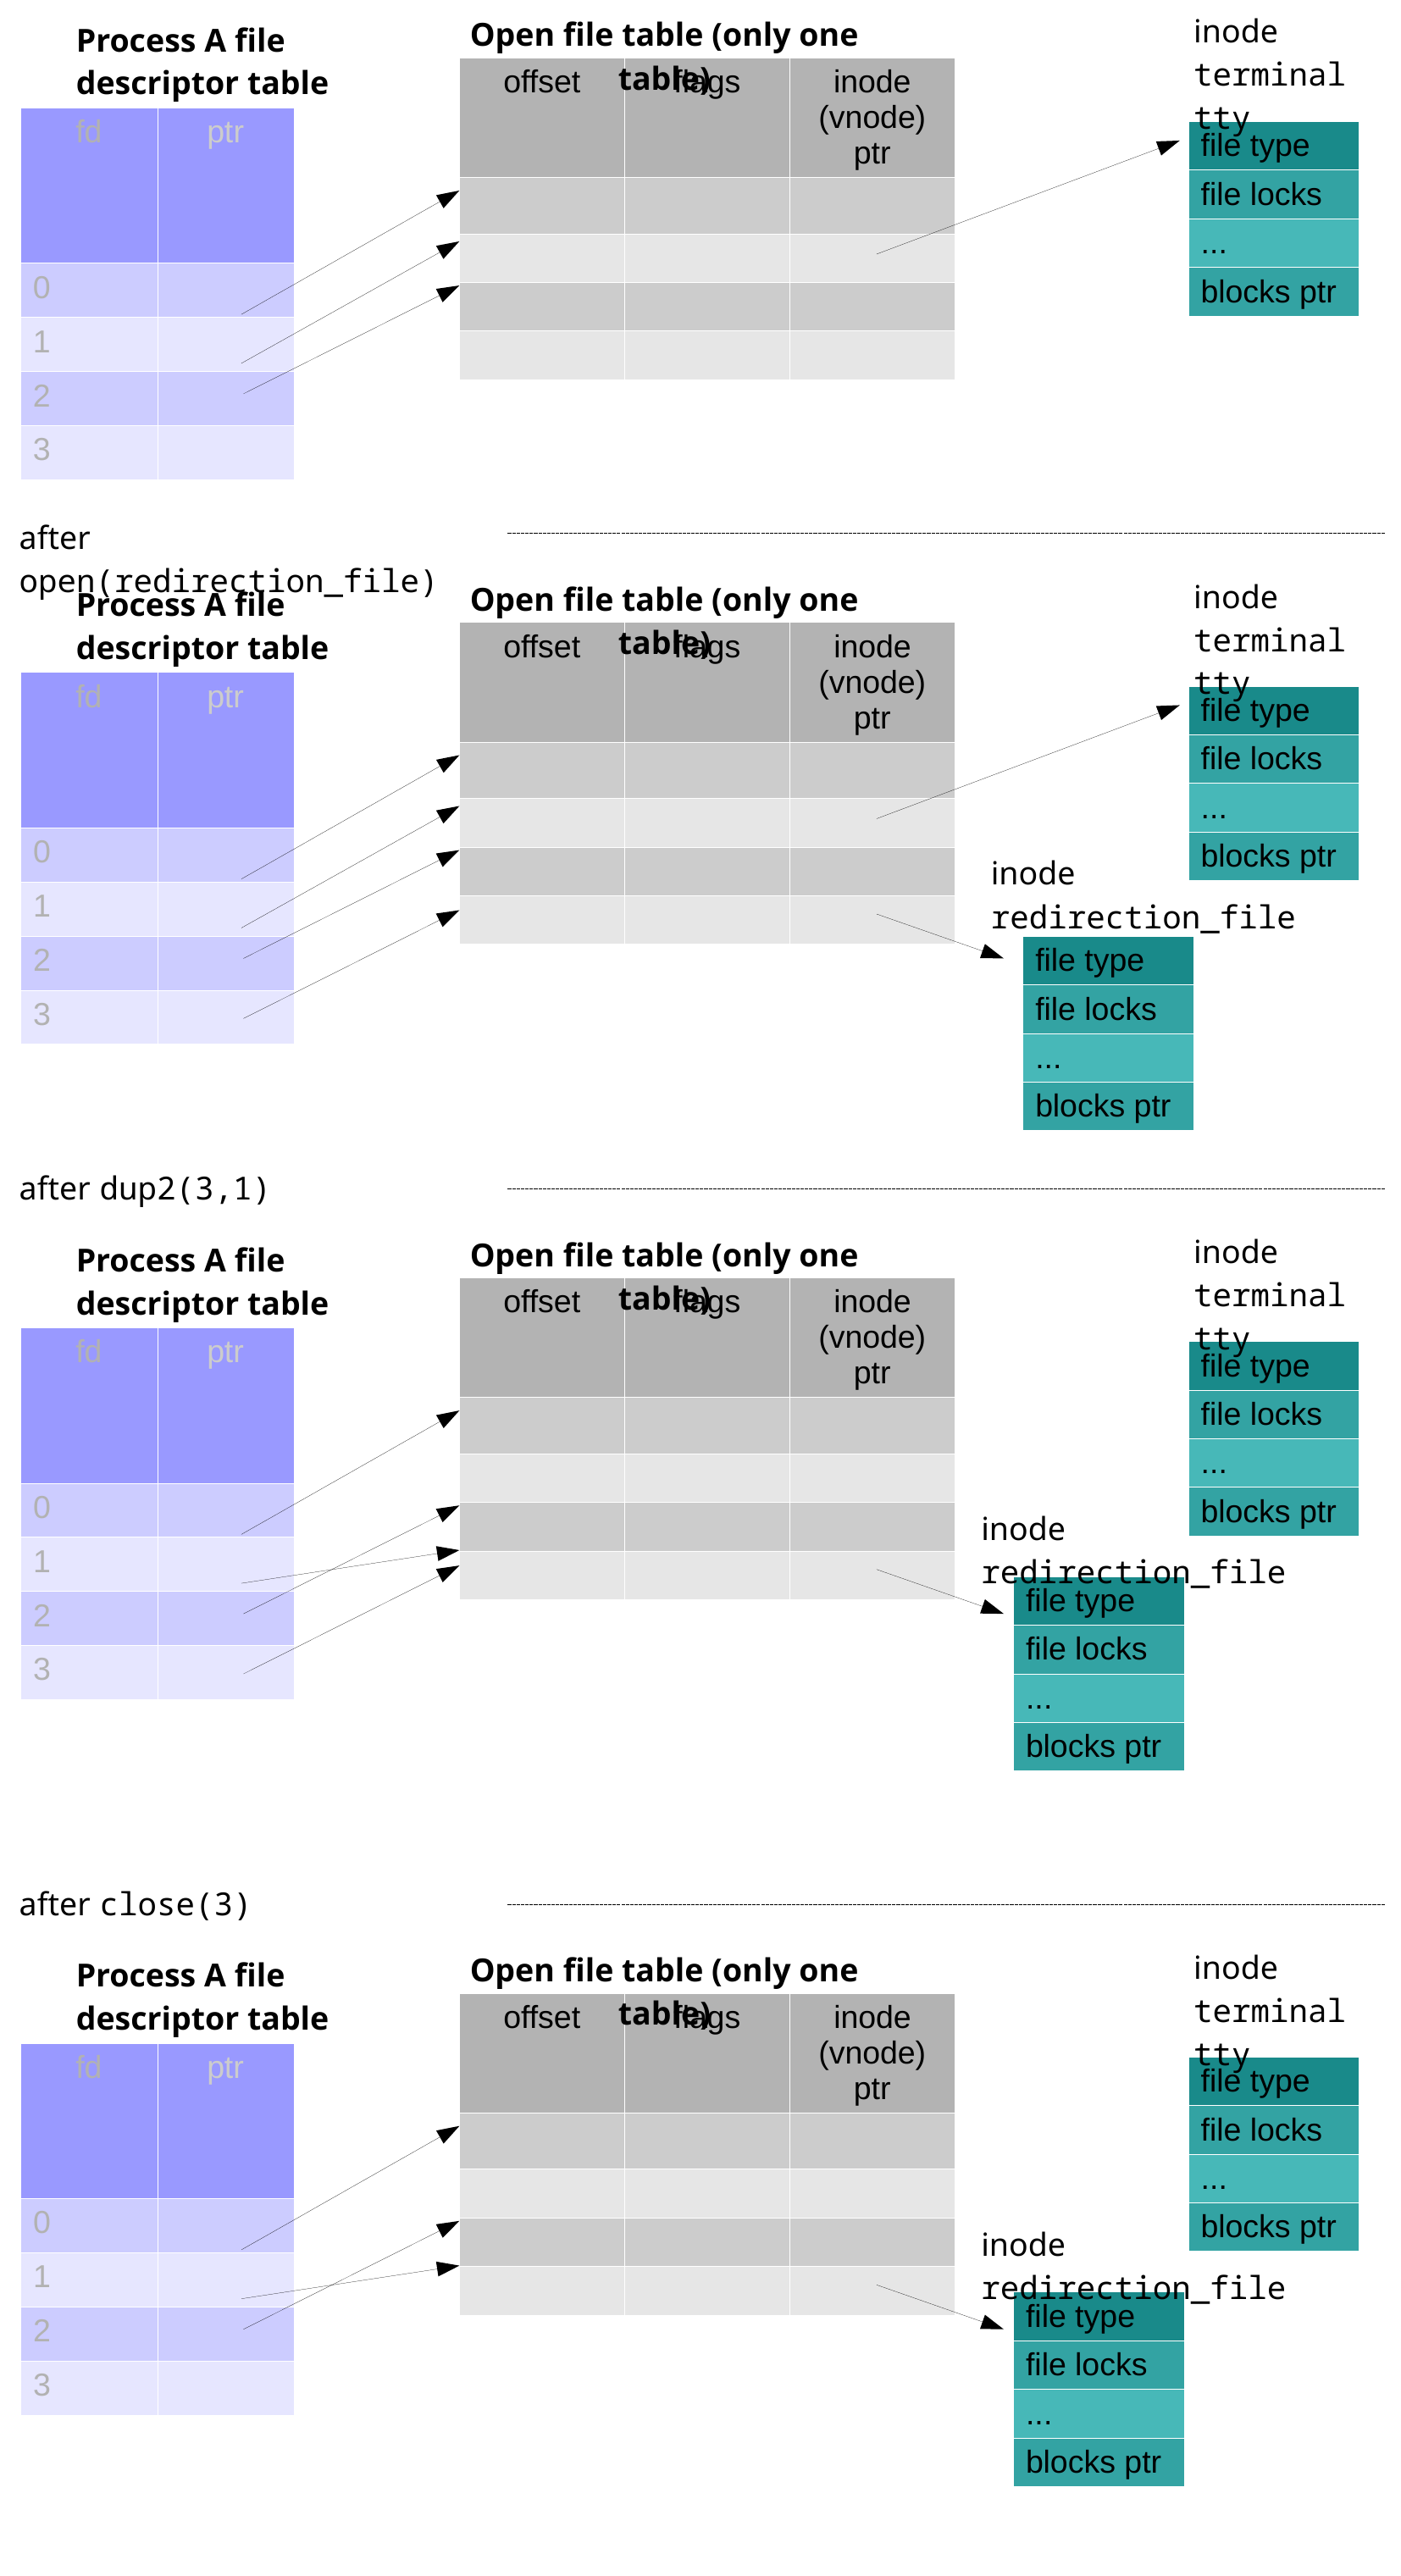

inode terminal tty
Open file table (only one table)
Process A file
descriptor table
| offset | flags | inode (vnode) ptr |
| --- | --- | --- |
| | | |
| | | |
| | | |
| | | |
| fd | ptr |
| --- | --- |
| 0 | |
| 1 | |
| 2 | |
| 3 | |
| file type |
| --- |
| file locks |
| ... |
| blocks ptr |
after open(redirection_file)
inode terminal tty
Open file table (only one table)
Process A file
descriptor table
| offset | flags | inode (vnode) ptr |
| --- | --- | --- |
| | | |
| | | |
| | | |
| | | |
| fd | ptr |
| --- | --- |
| 0 | |
| 1 | |
| 2 | |
| 3 | |
| file type |
| --- |
| file locks |
| ... |
| blocks ptr |
inode
redirection_file
| file type |
| --- |
| file locks |
| ... |
| blocks ptr |
after dup2(3,1)
inode terminal tty
Open file table (only one table)
Process A file
descriptor table
| offset | flags | inode (vnode) ptr |
| --- | --- | --- |
| | | |
| | | |
| | | |
| | | |
| fd | ptr |
| --- | --- |
| 0 | |
| 1 | |
| 2 | |
| 3 | |
| file type |
| --- |
| file locks |
| ... |
| blocks ptr |
inode
redirection_file
| file type |
| --- |
| file locks |
| ... |
| blocks ptr |
after close(3)
inode terminal tty
Open file table (only one table)
Process A file
descriptor table
| offset | flags | inode (vnode) ptr |
| --- | --- | --- |
| | | |
| | | |
| | | |
| | | |
| fd | ptr |
| --- | --- |
| 0 | |
| 1 | |
| 2 | |
| 3 | |
| file type |
| --- |
| file locks |
| ... |
| blocks ptr |
inode
redirection_file
| file type |
| --- |
| file locks |
| ... |
| blocks ptr |